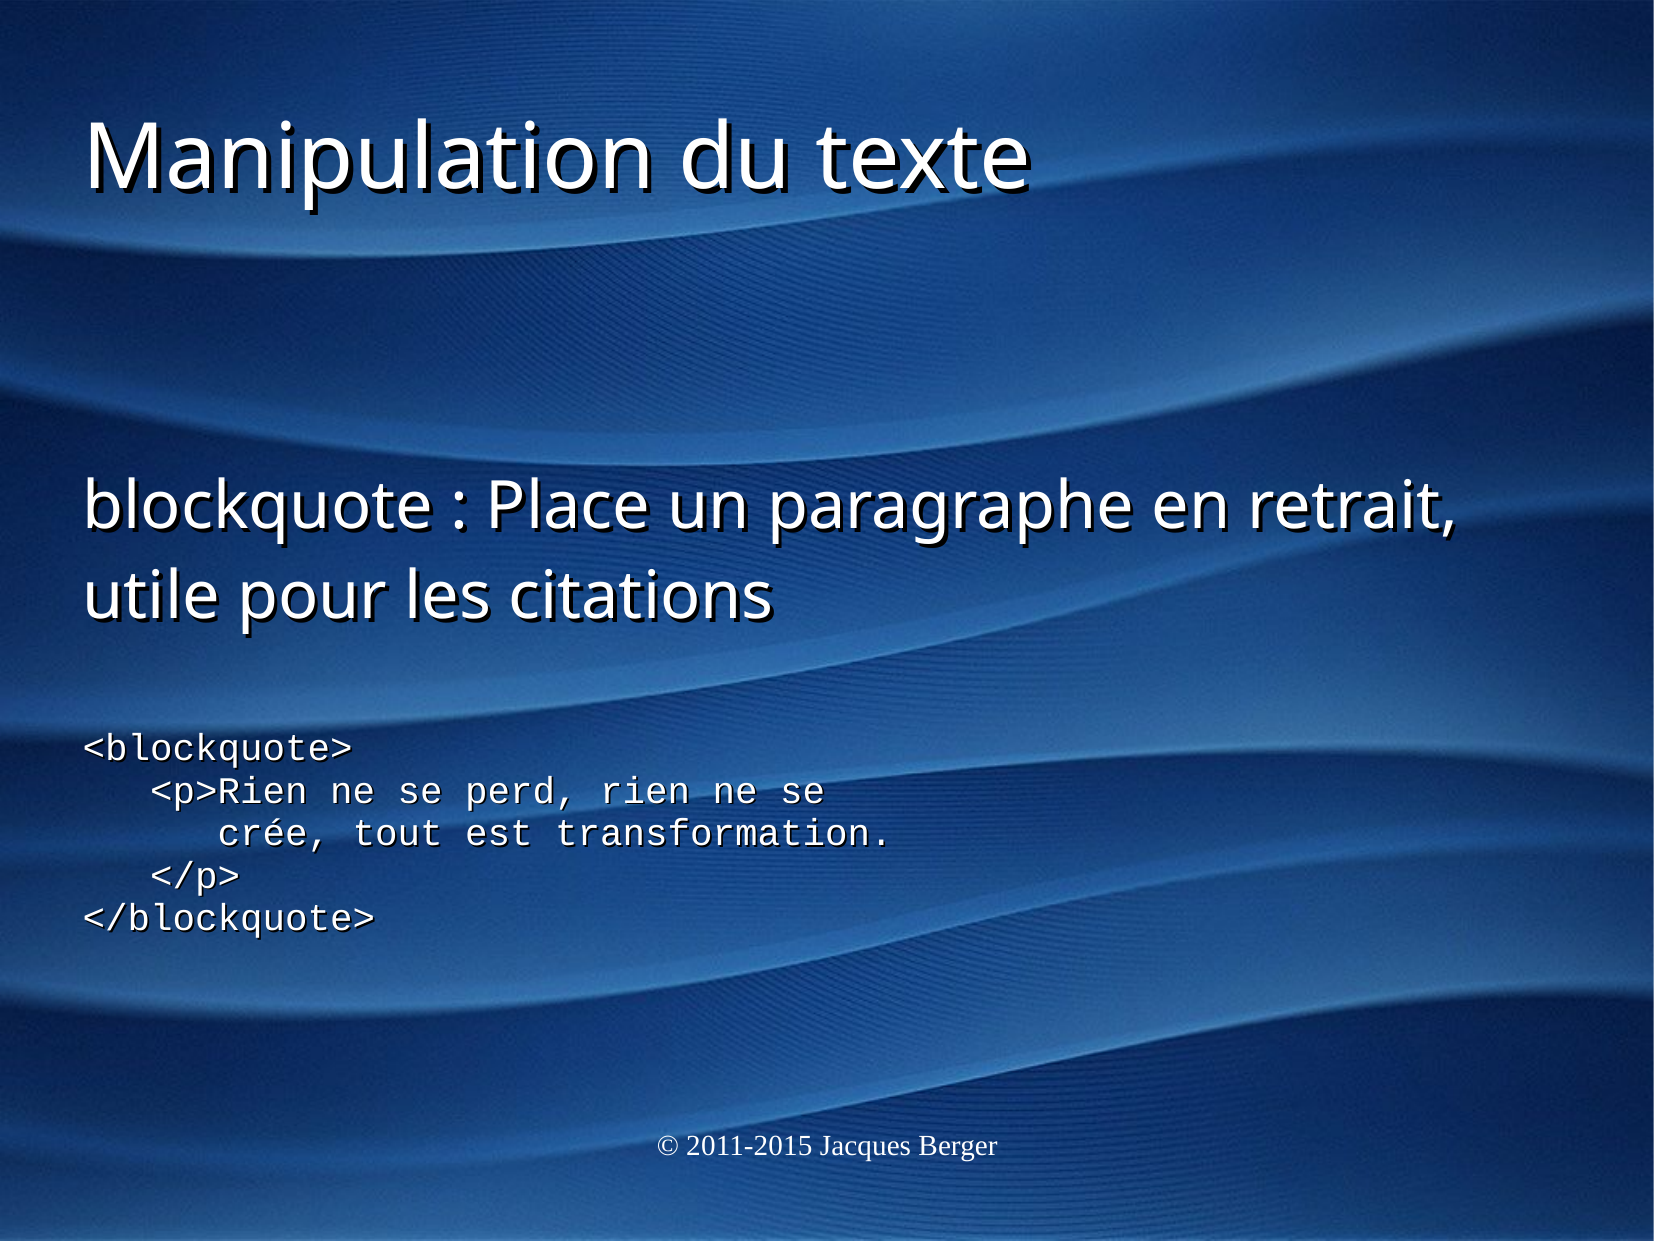

# Manipulation du texte
blockquote : Place un paragraphe en retrait, utile pour les citations
<blockquote>
 <p>Rien ne se perd, rien ne se
 crée, tout est transformation.
 </p>
</blockquote>
© 2011-2015 Jacques Berger